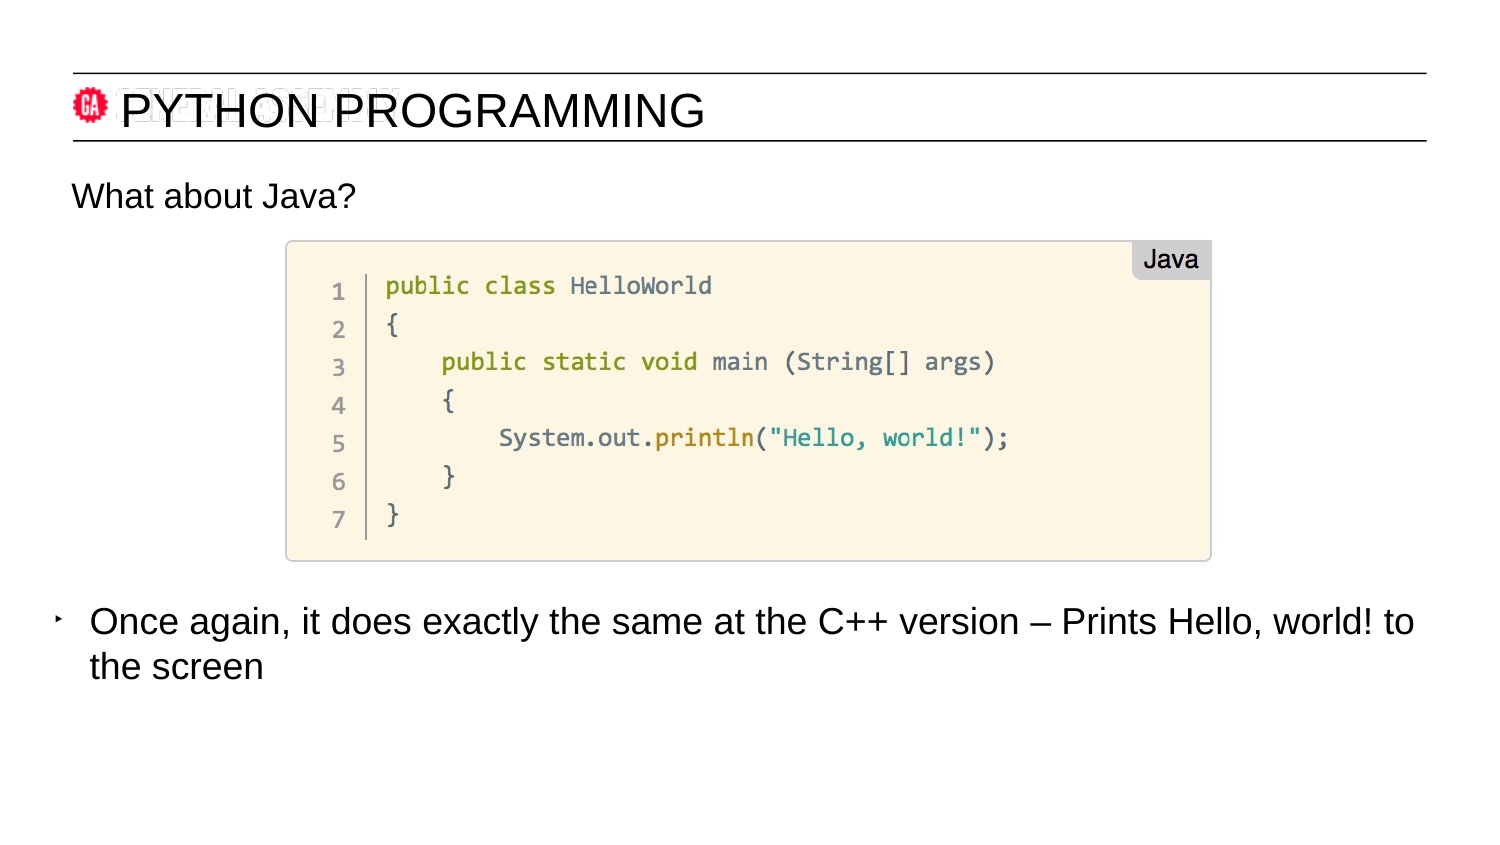

PYTHON PROGRAMMING
What about Java?
Once again, it does exactly the same at the C++ version – Prints Hello, world! to the screen